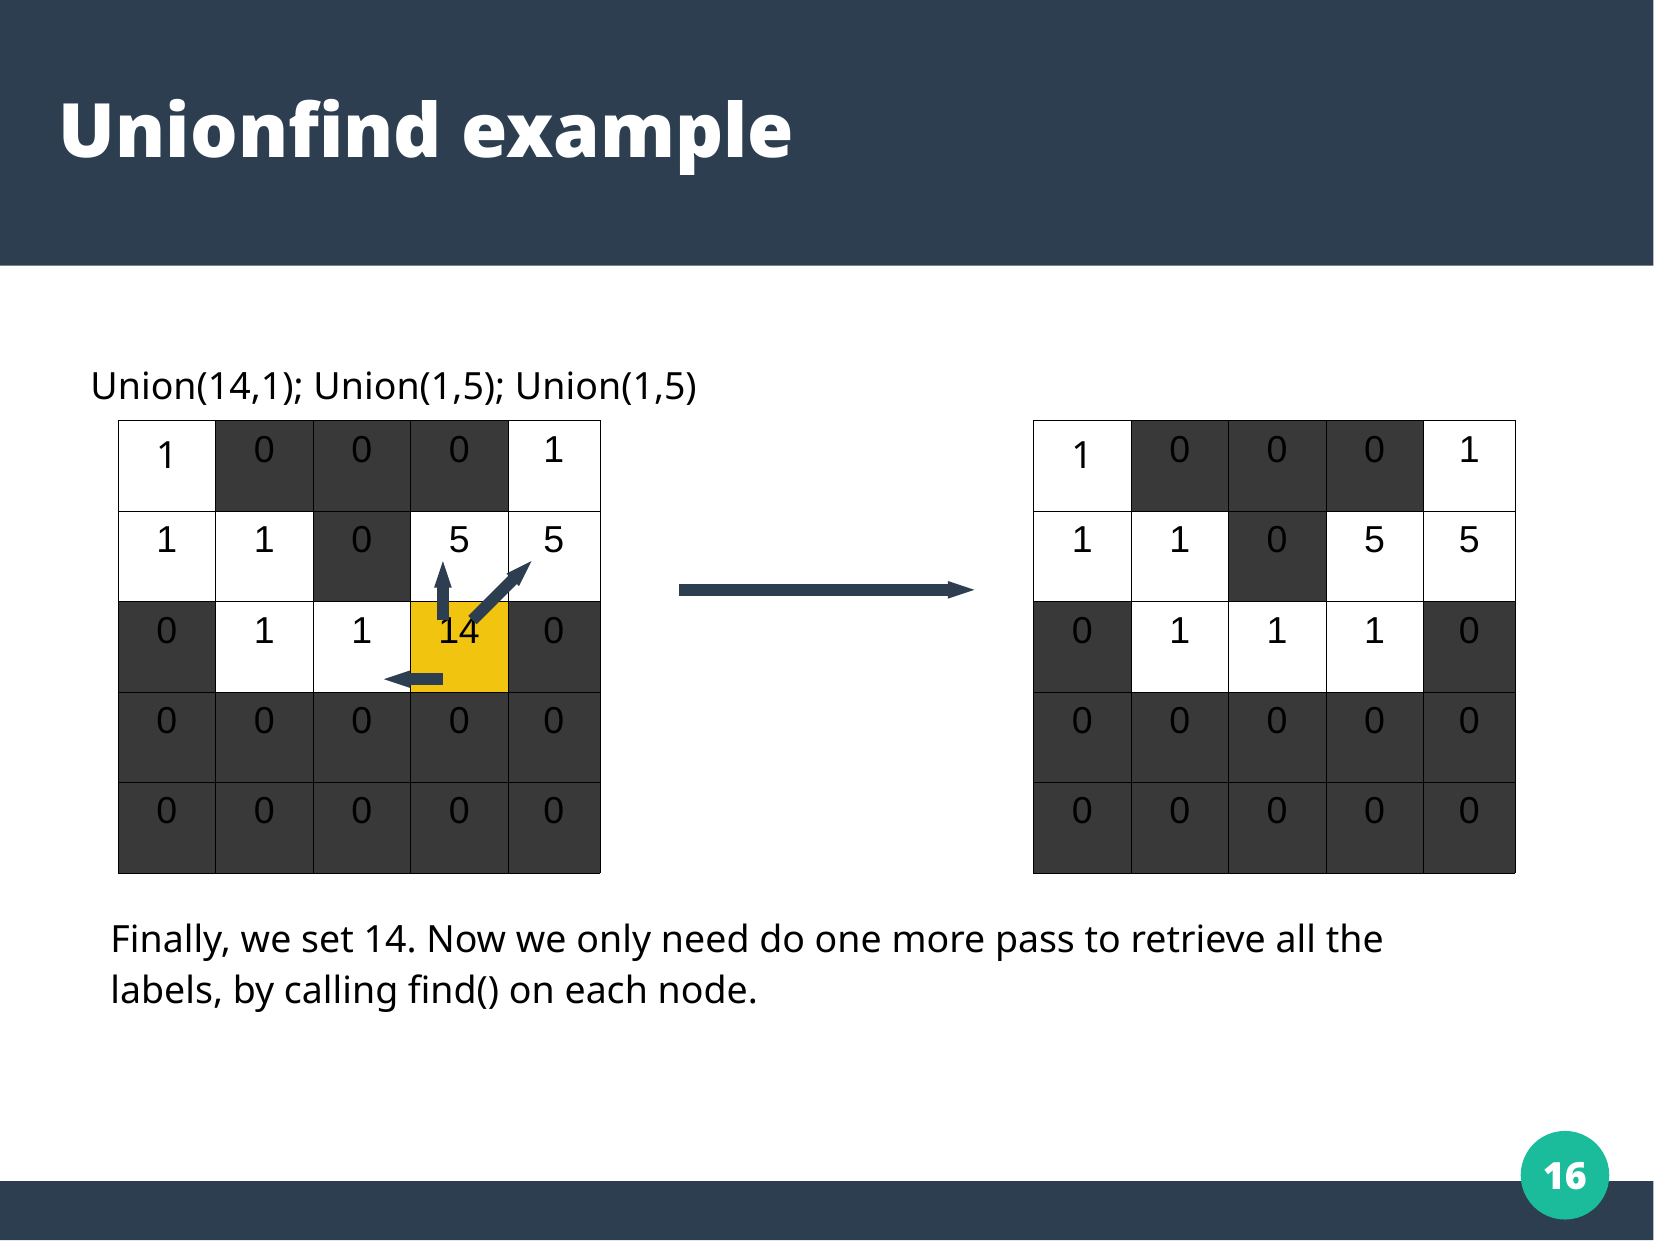

# Unionfind example
Union(14,1); Union(1,5); Union(1,5)
| 1 | 0 | 0 | 0 | 1 |
| --- | --- | --- | --- | --- |
| 1 | 1 | 0 | 5 | 5 |
| 0 | 1 | 1 | 14 | 0 |
| 0 | 0 | 0 | 0 | 0 |
| 0 | 0 | 0 | 0 | 0 |
| 1 | 0 | 0 | 0 | 1 |
| --- | --- | --- | --- | --- |
| 1 | 1 | 0 | 5 | 5 |
| 0 | 1 | 1 | 1 | 0 |
| 0 | 0 | 0 | 0 | 0 |
| 0 | 0 | 0 | 0 | 0 |
Finally, we set 14. Now we only need do one more pass to retrieve all the labels, by calling find() on each node.
16